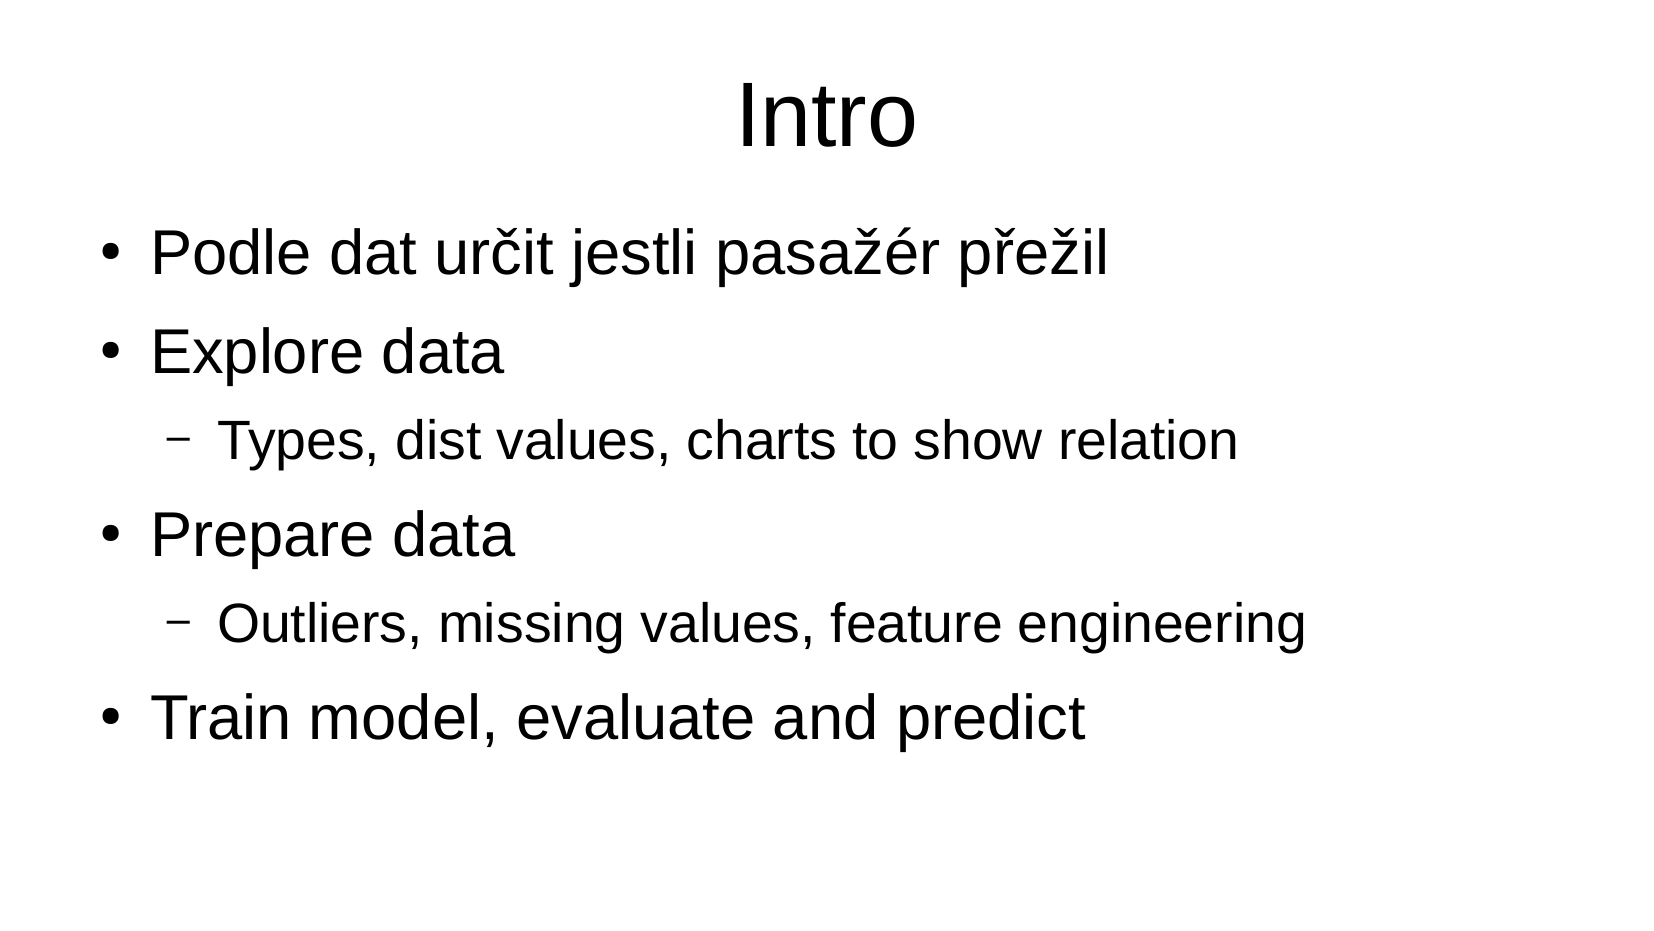

# Intro
Podle dat určit jestli pasažér přežil
Explore data
Types, dist values, charts to show relation
Prepare data
Outliers, missing values, feature engineering
Train model, evaluate and predict